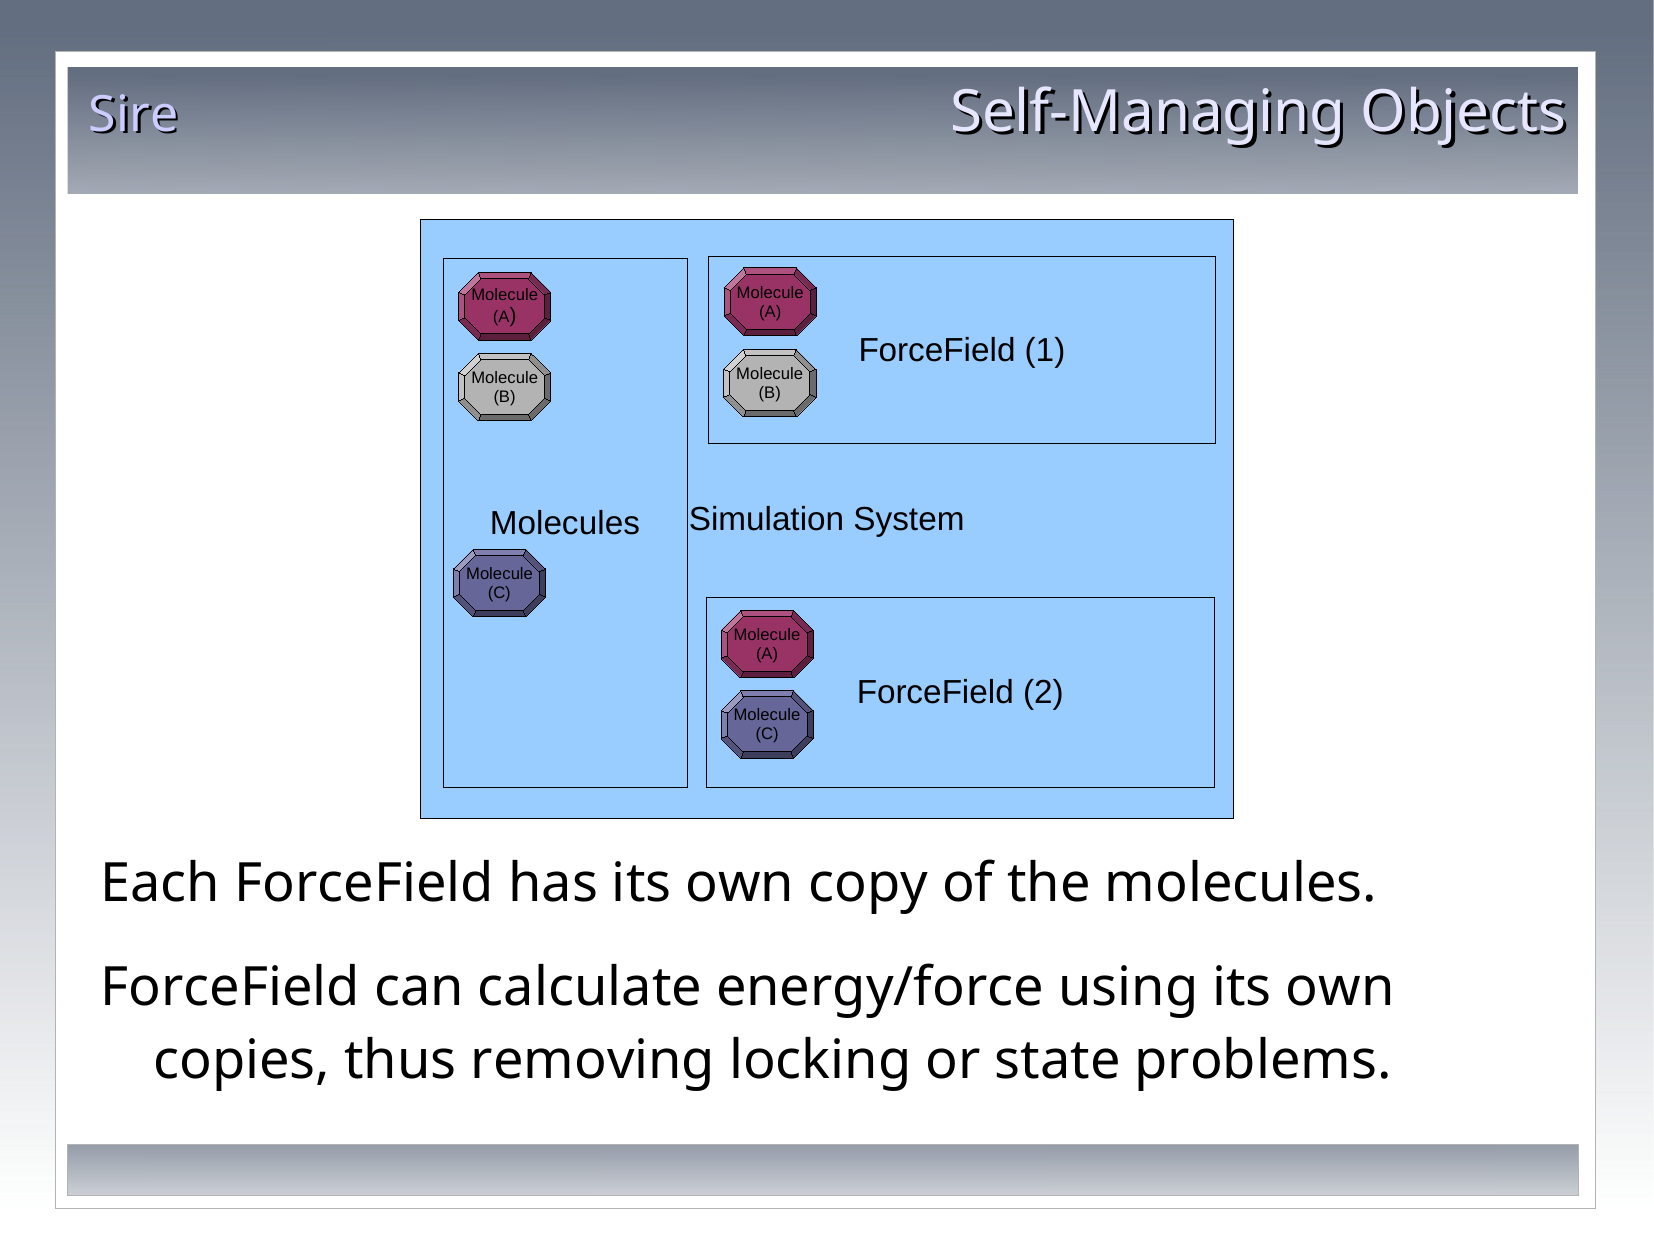

# Self-Managing Objects
Simulation System
ForceField (1)
Molecules
Molecule
(A)
Molecule
(A)
Molecule
(B)
Molecule
(B)
Molecule
(C)
ForceField (2)
Molecule
(A)
Molecule
(C)
Each ForceField has its own copy of the molecules.
ForceField can calculate energy/force using its own copies, thus removing locking or state problems.